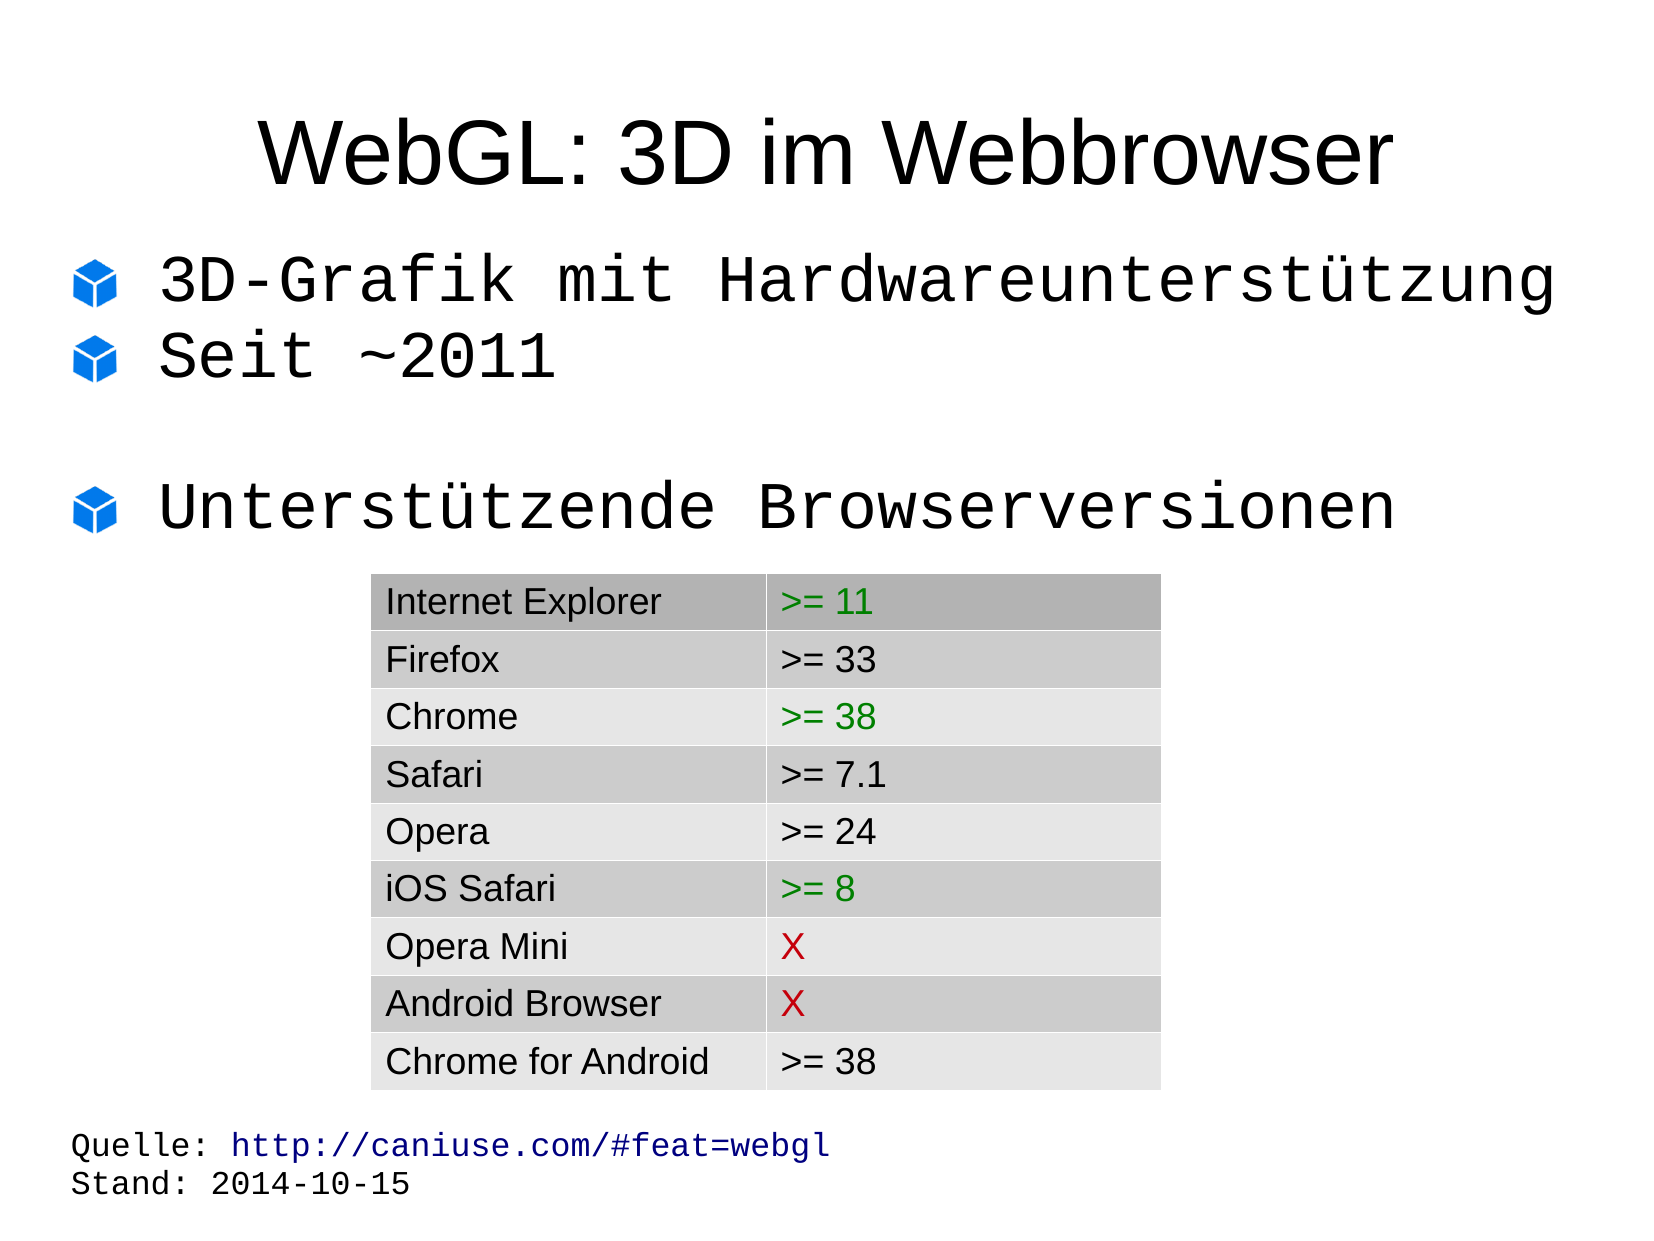

# WebGL: 3D im Webbrowser
 3D-Grafik mit Hardwareunterstützung
 Seit ~2011
 Unterstützende Browserversionen
Quelle: http://caniuse.com/#feat=webgl
Stand: 2014-10-15
| Internet Explorer | >= 11 |
| --- | --- |
| Firefox | >= 33 |
| Chrome | >= 38 |
| Safari | >= 7.1 |
| Opera | >= 24 |
| iOS Safari | >= 8 |
| Opera Mini | X |
| Android Browser | X |
| Chrome for Android | >= 38 |